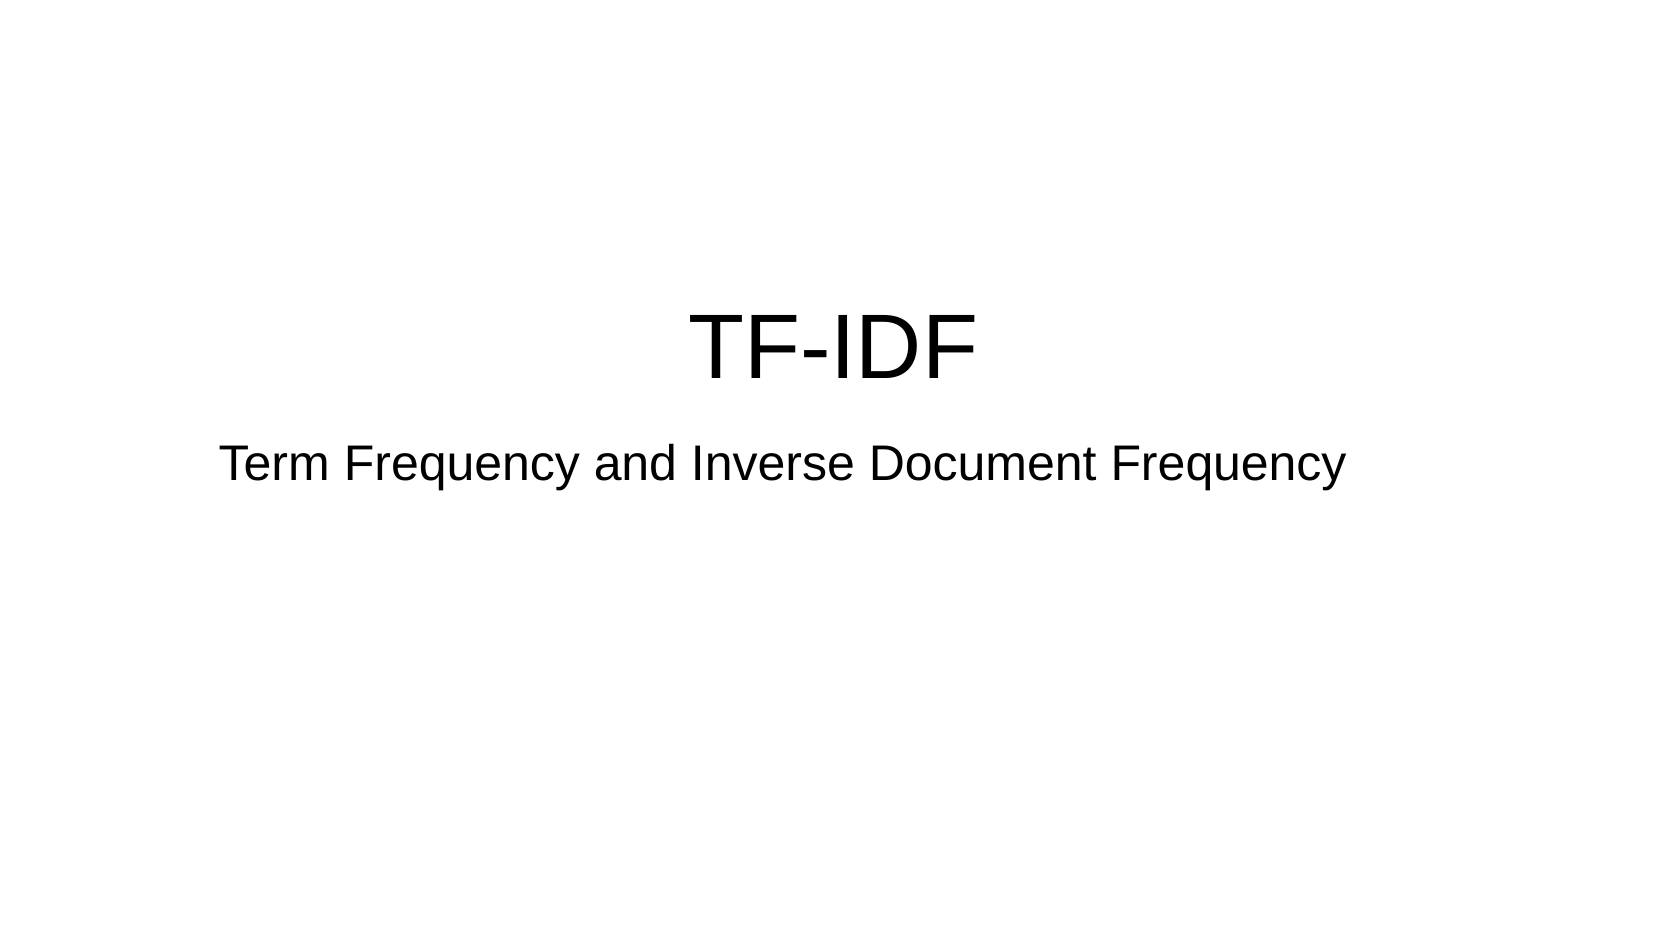

# TF-IDF
Term Frequency and Inverse Document Frequency